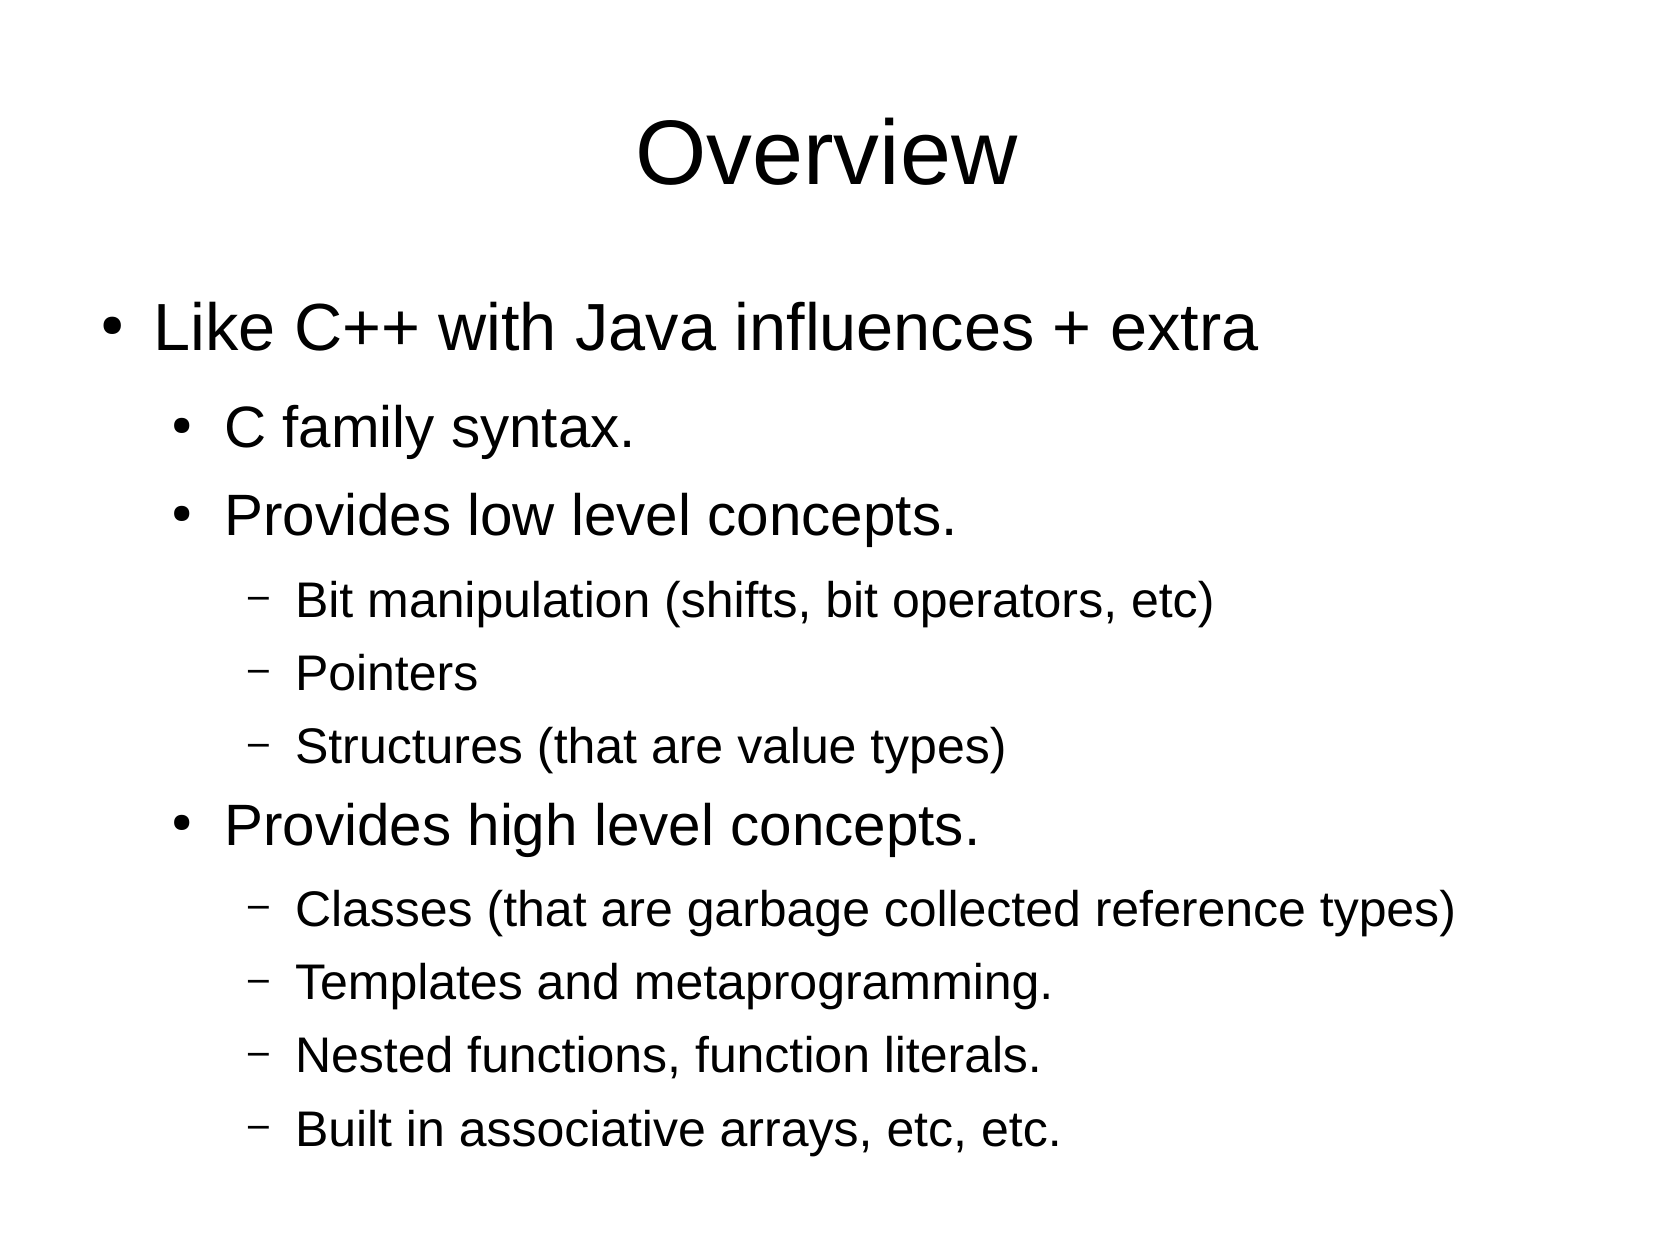

# Overview
Like C++ with Java influences + extra
C family syntax.
Provides low level concepts.
Bit manipulation (shifts, bit operators, etc)
Pointers
Structures (that are value types)
Provides high level concepts.
Classes (that are garbage collected reference types)
Templates and metaprogramming.
Nested functions, function literals.
Built in associative arrays, etc, etc.